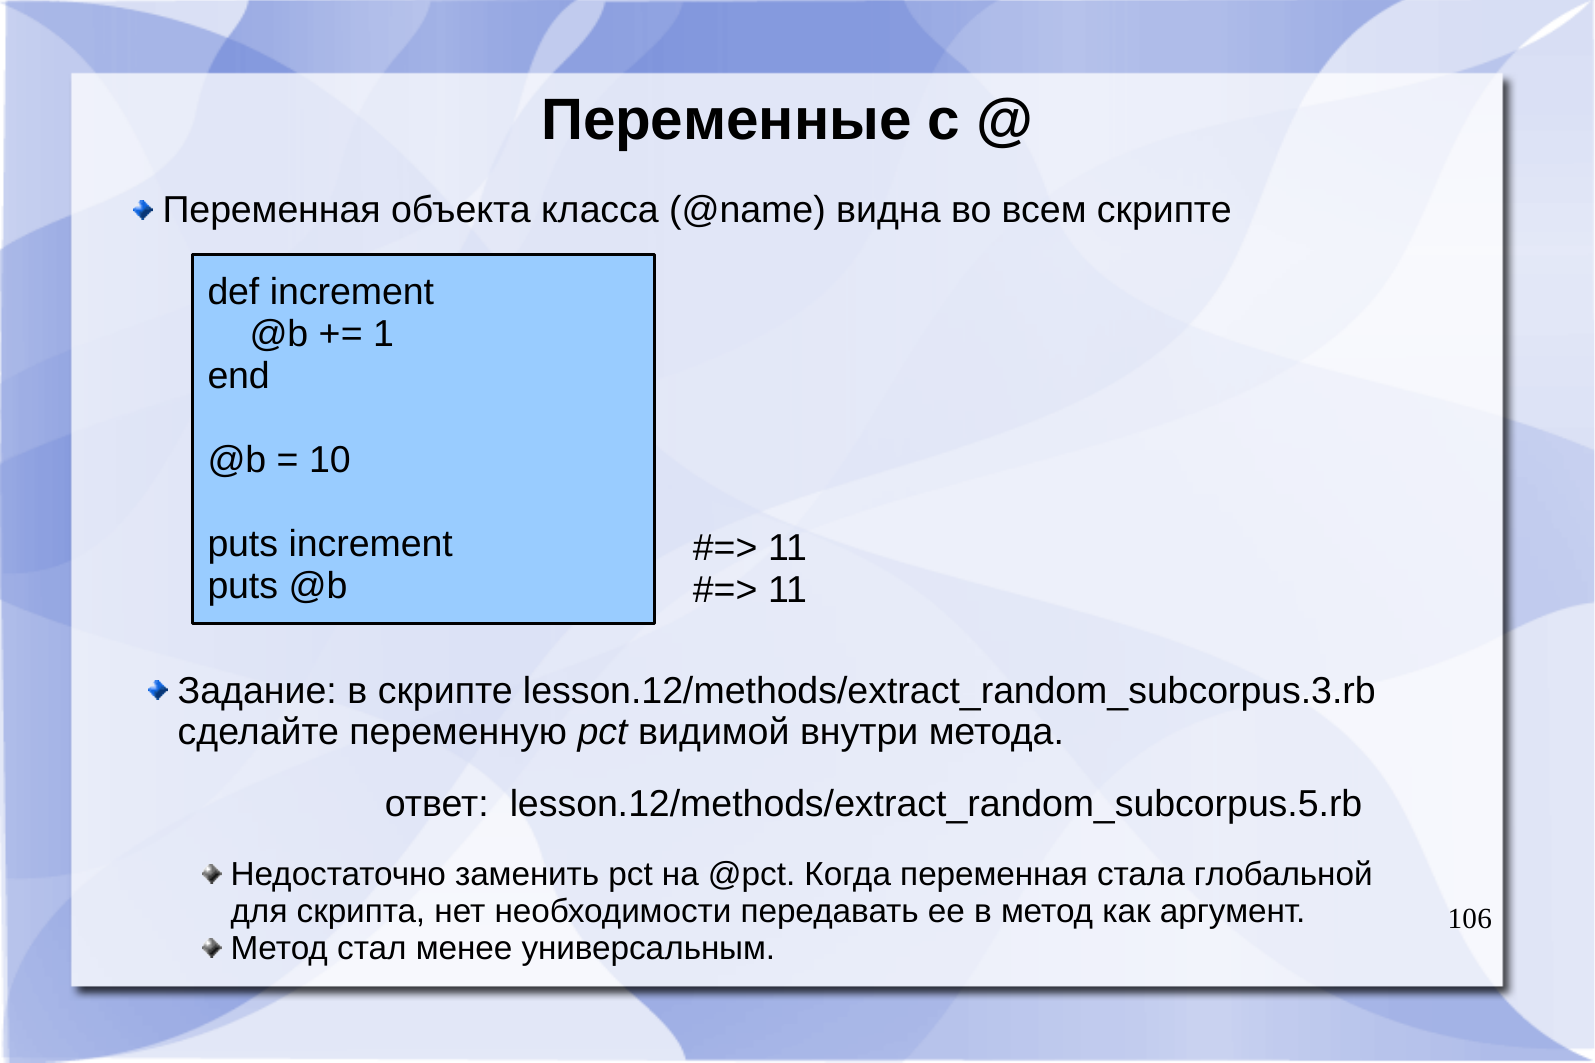

# Переменные с @
 Переменная объекта класса (@name) видна во всем скрипте
def increment
 @b += 1
end
@b = 10
puts increment
puts @b
#=> 11
#=> 11
 Задание: в скрипте lesson.12/methods/extract_random_subcorpus.3.rb
 сделайте переменную pct видимой внутри метода.
ответ: lesson.12/methods/extract_random_subcorpus.5.rb
 Недостаточно заменить pct на @pct. Когда переменная стала глобальной
 для скрипта, нет необходимости передавать ее в метод как аргумент.
 Метод стал менее универсальным.
106